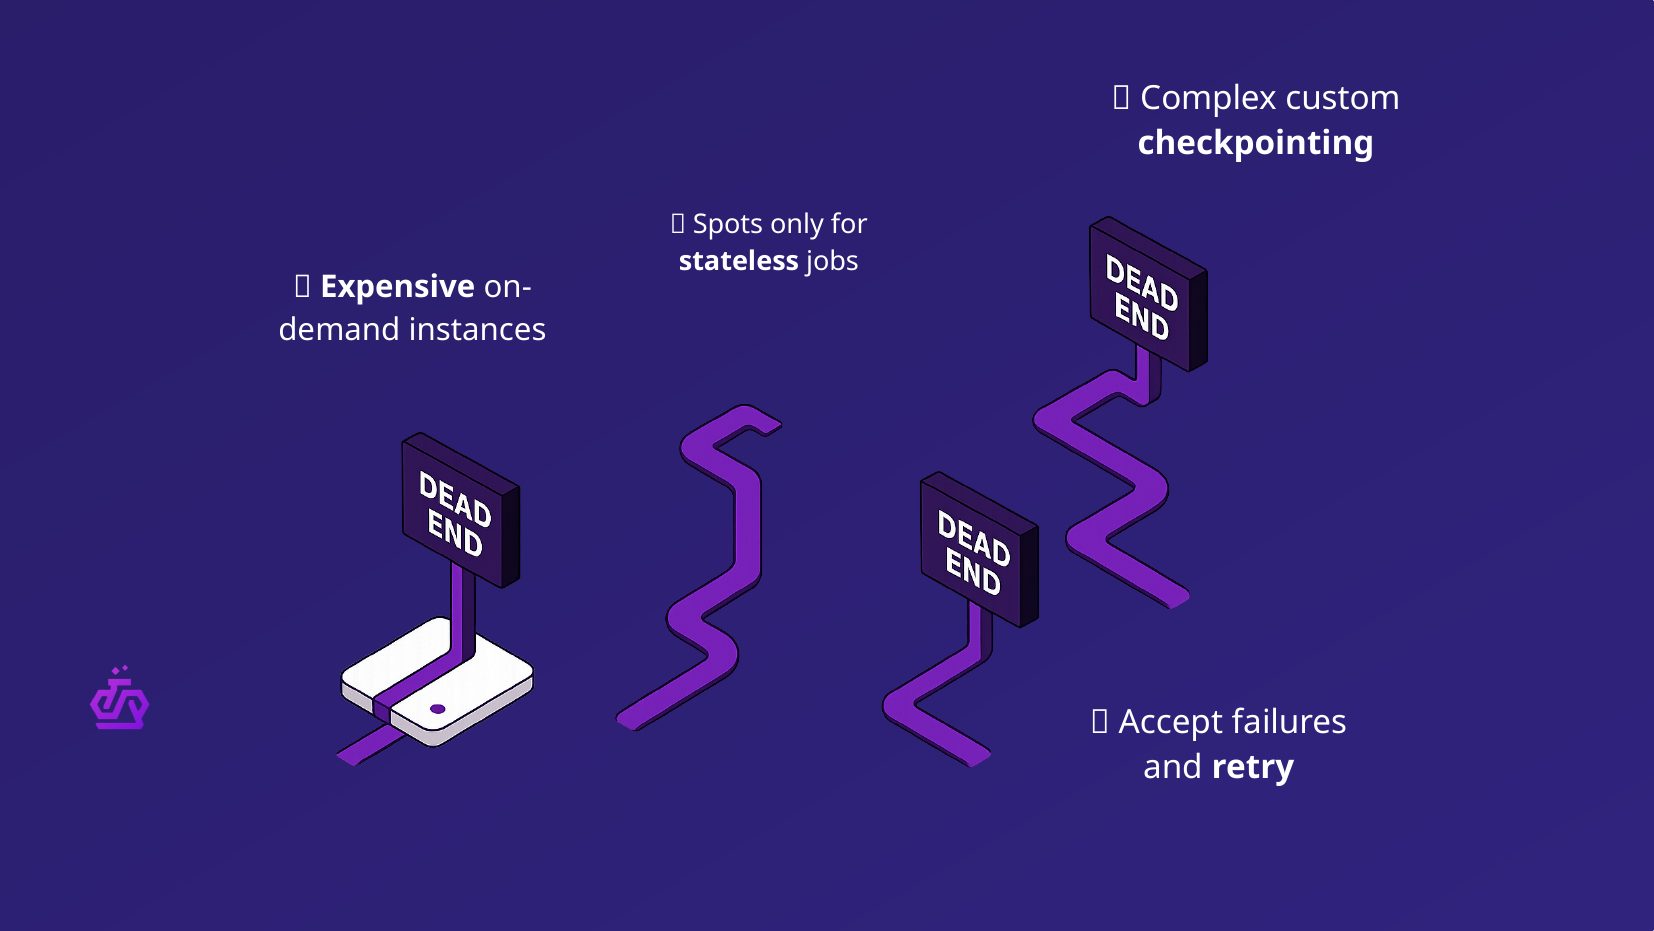

❌ Complex custom checkpointing
❌ Spots only for stateless jobs
❌ Expensive on-demand instances
❌ Accept failures and retry